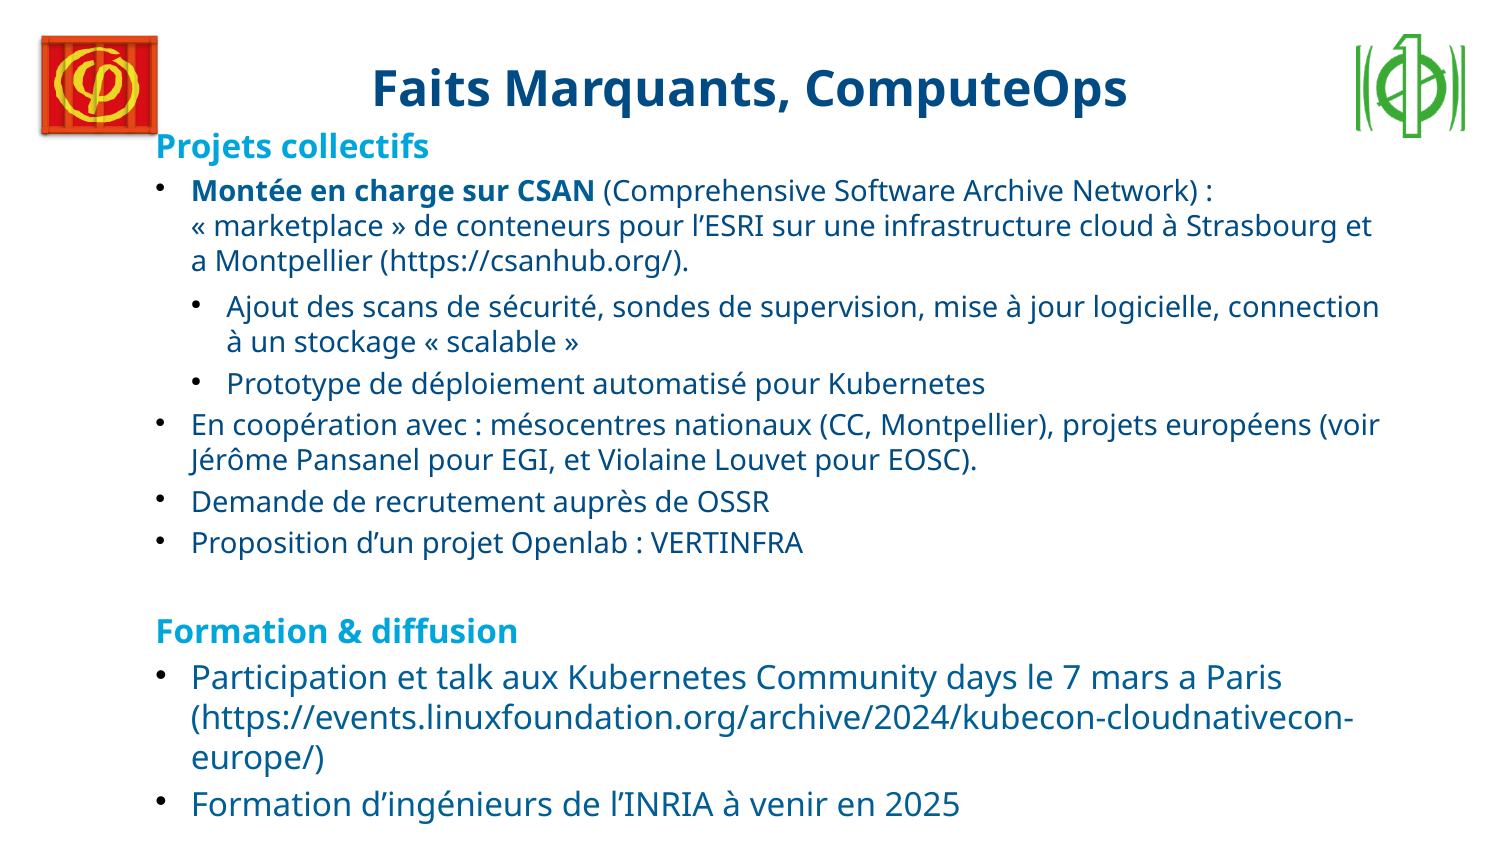

Faits Marquants, ComputeOps
Projets collectifs
Montée en charge sur CSAN (Comprehensive Software Archive Network) : « marketplace » de conteneurs pour l’ESRI sur une infrastructure cloud à Strasbourg et a Montpellier (https://csanhub.org/).
Ajout des scans de sécurité, sondes de supervision, mise à jour logicielle, connection à un stockage « scalable »
Prototype de déploiement automatisé pour Kubernetes
En coopération avec : mésocentres nationaux (CC, Montpellier), projets européens (voir Jérôme Pansanel pour EGI, et Violaine Louvet pour EOSC).
Demande de recrutement auprès de OSSR
Proposition d’un projet Openlab : VERTINFRA
Formation & diffusion
Participation et talk aux Kubernetes Community days le 7 mars a Paris
(https://events.linuxfoundation.org/archive/2024/kubecon-cloudnativecon-europe/)
Formation d’ingénieurs de l’INRIA à venir en 2025